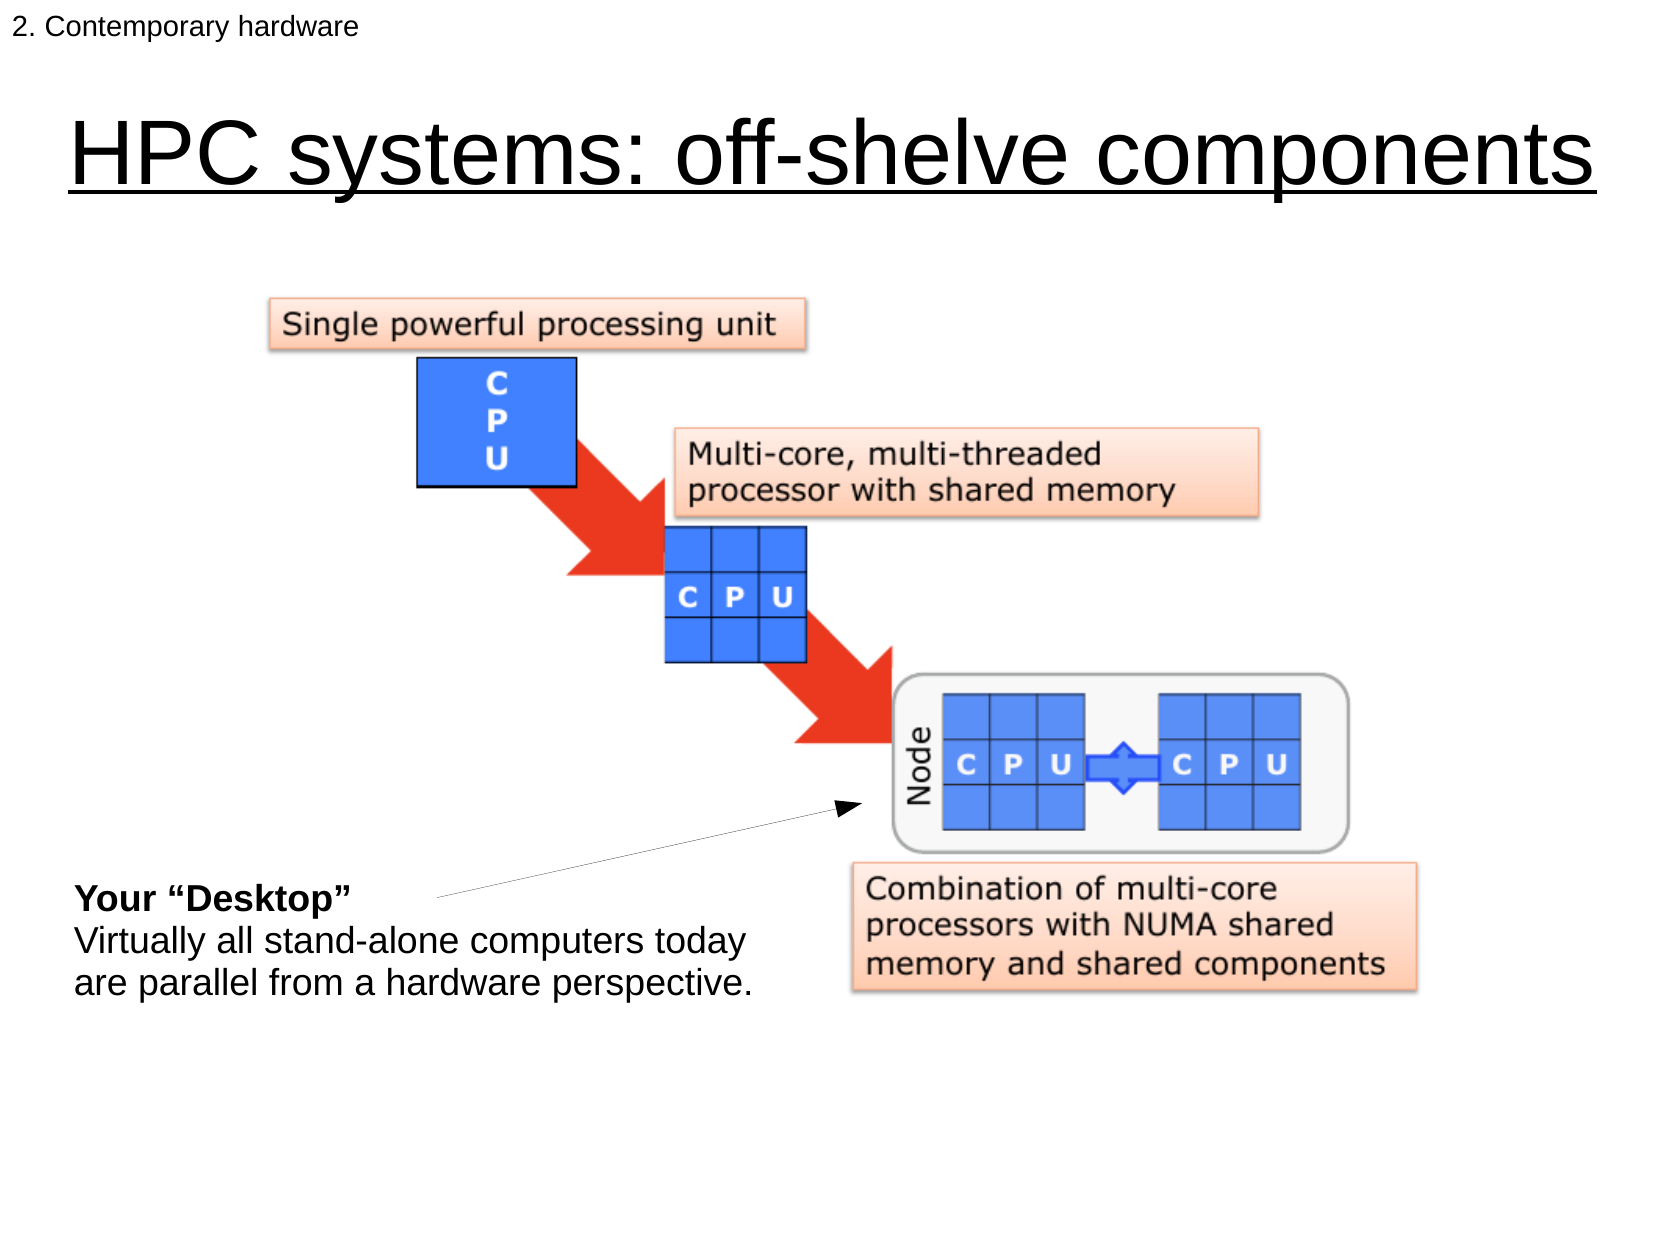

2. Contemporary hardware
# HPC systems: off-shelve components
Your “Desktop”
Virtually all stand-alone computers today
are parallel from a hardware perspective.